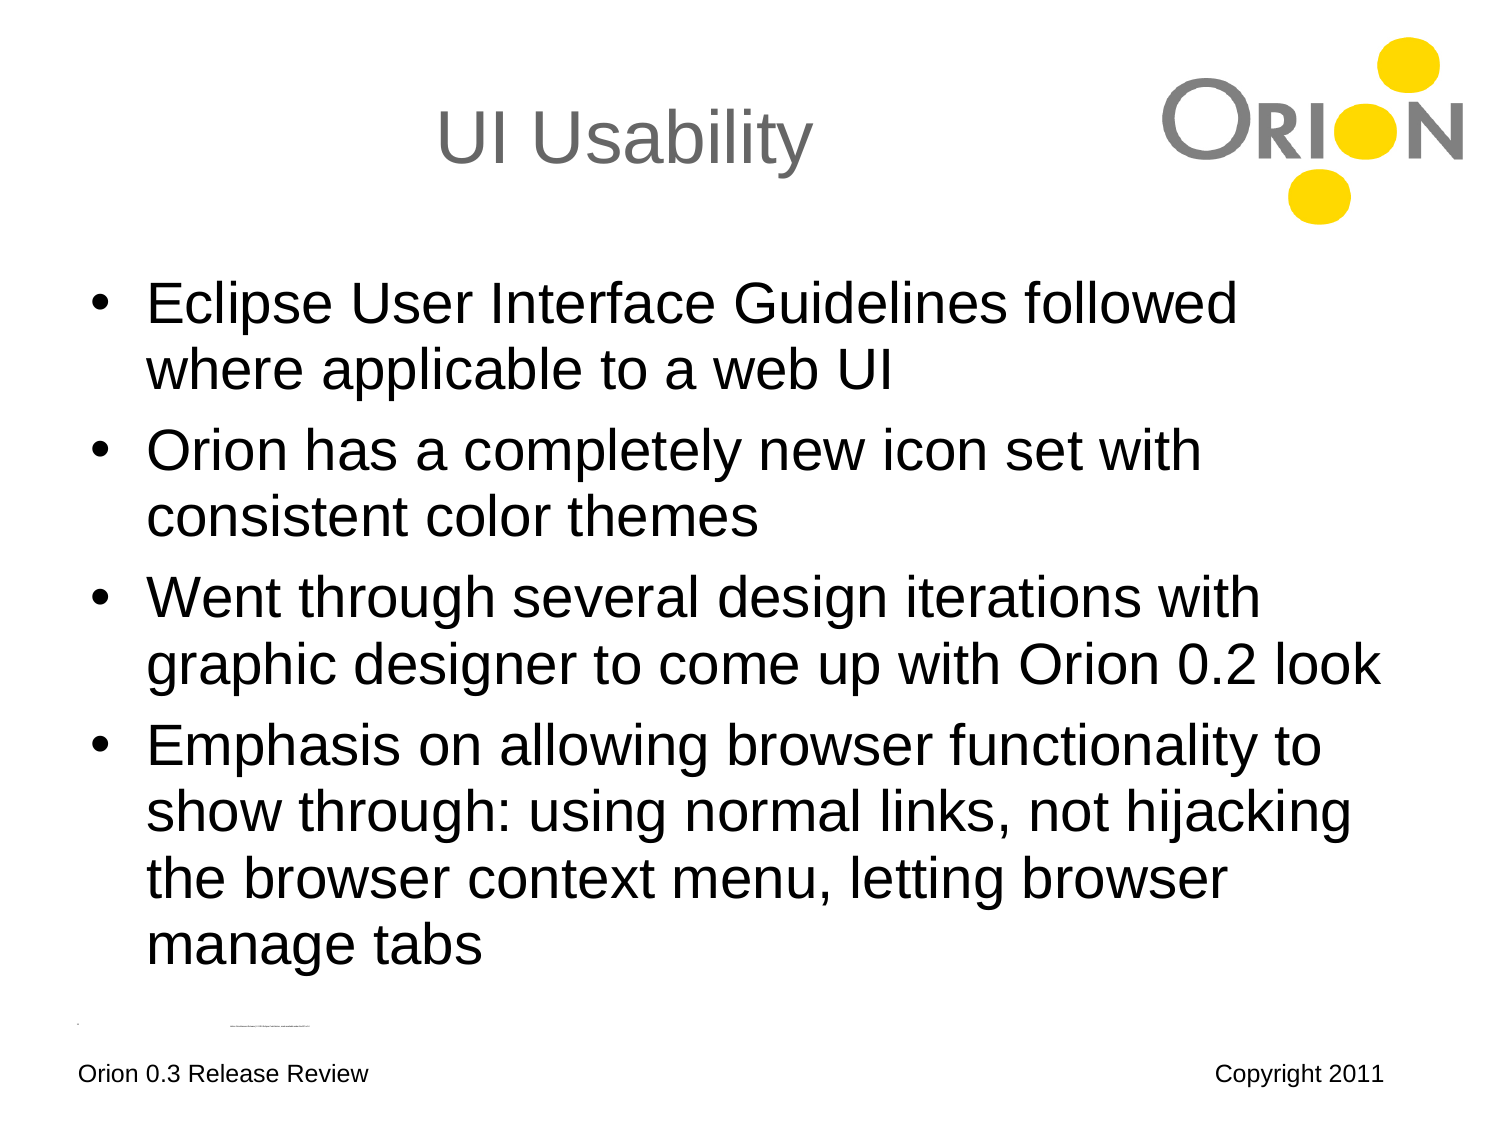

# UI Usability
Eclipse User Interface Guidelines followed where applicable to a web UI
Orion has a completely new icon set with consistent color themes
Went through several design iterations with graphic designer to come up with Orion 0.2 look
Emphasis on allowing browser functionality to show through: using normal links, not hijacking the browser context menu, letting browser manage tabs
13
Copyright 2011